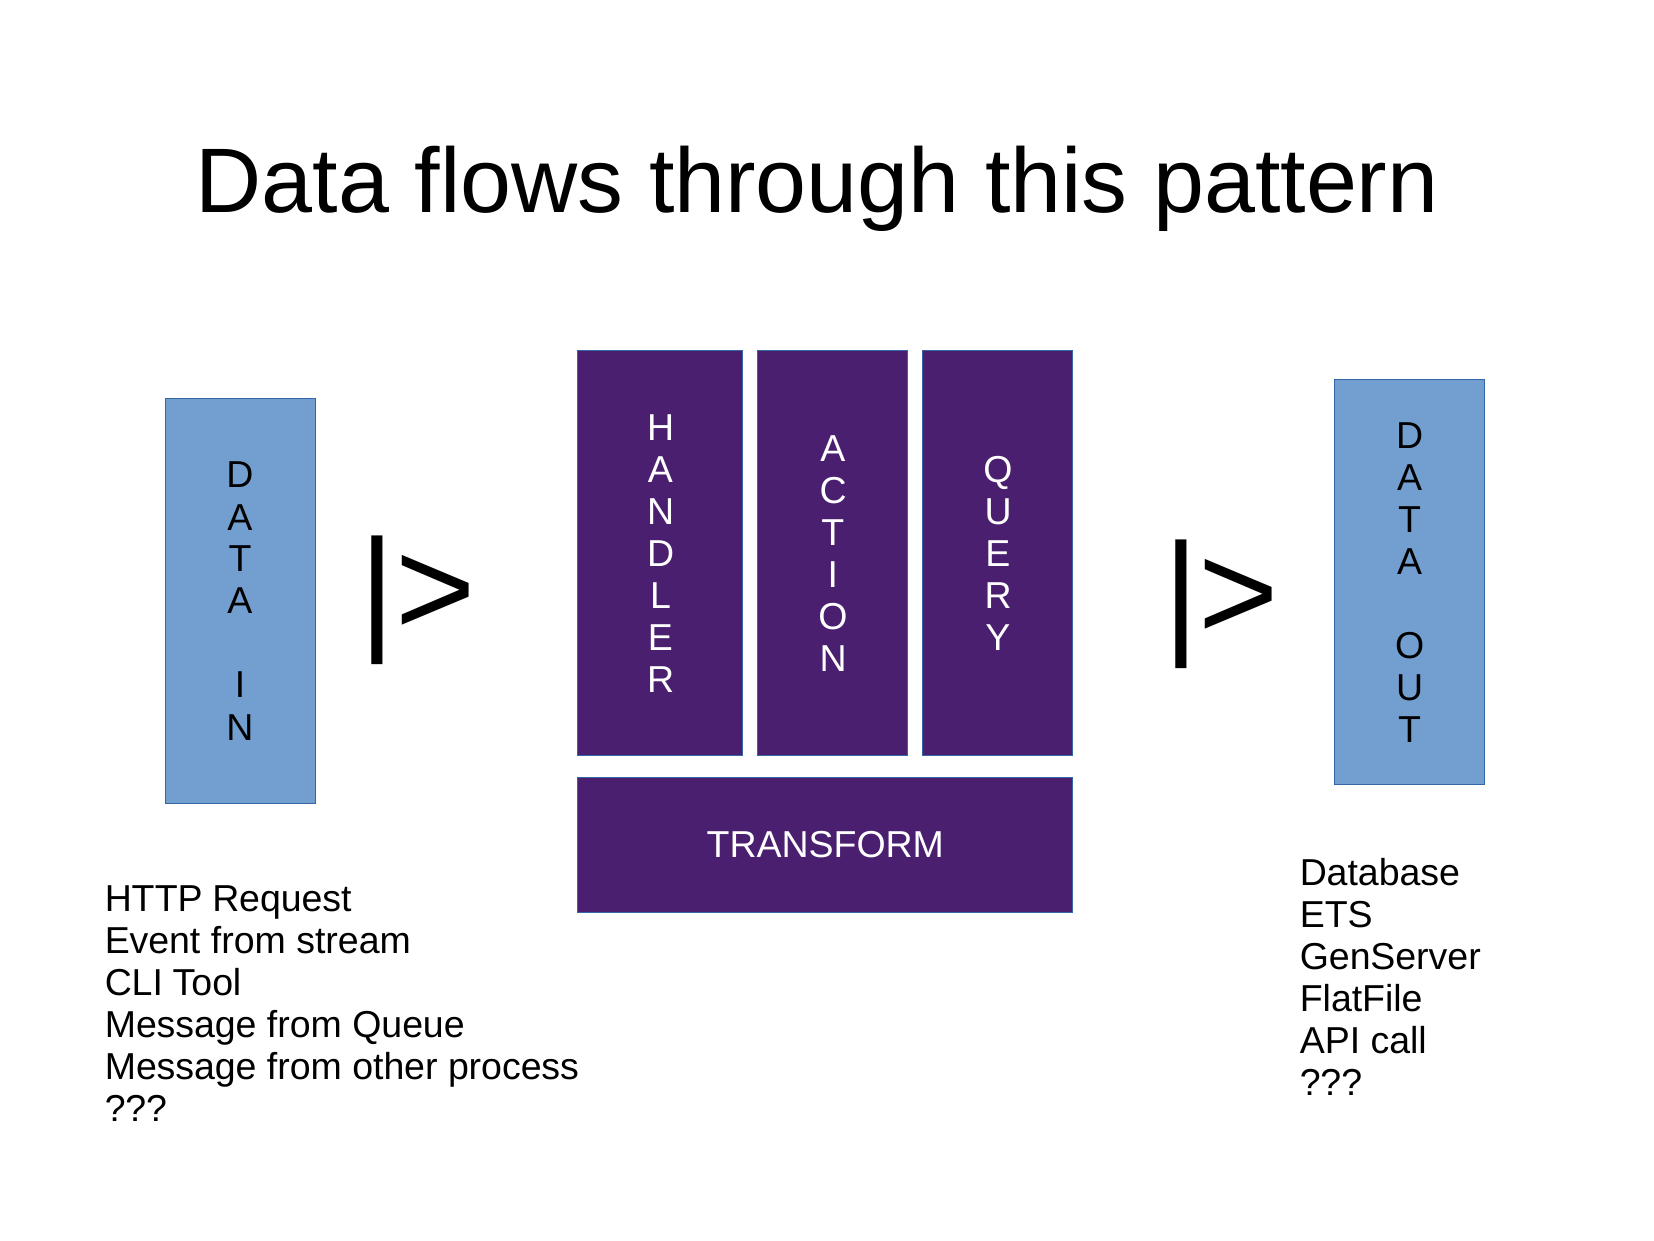

Data flows through this pattern
H
A
N
D
L
E
R
A
C
T
I
O
N
Q
U
E
R
Y
D
A
T
A
O
U
T
D
A
T
A
I
N
|>
|>
TRANSFORM
Database
ETS
GenServer
FlatFile
API call
???
HTTP Request
Event from stream
CLI Tool
Message from Queue
Message from other process
???